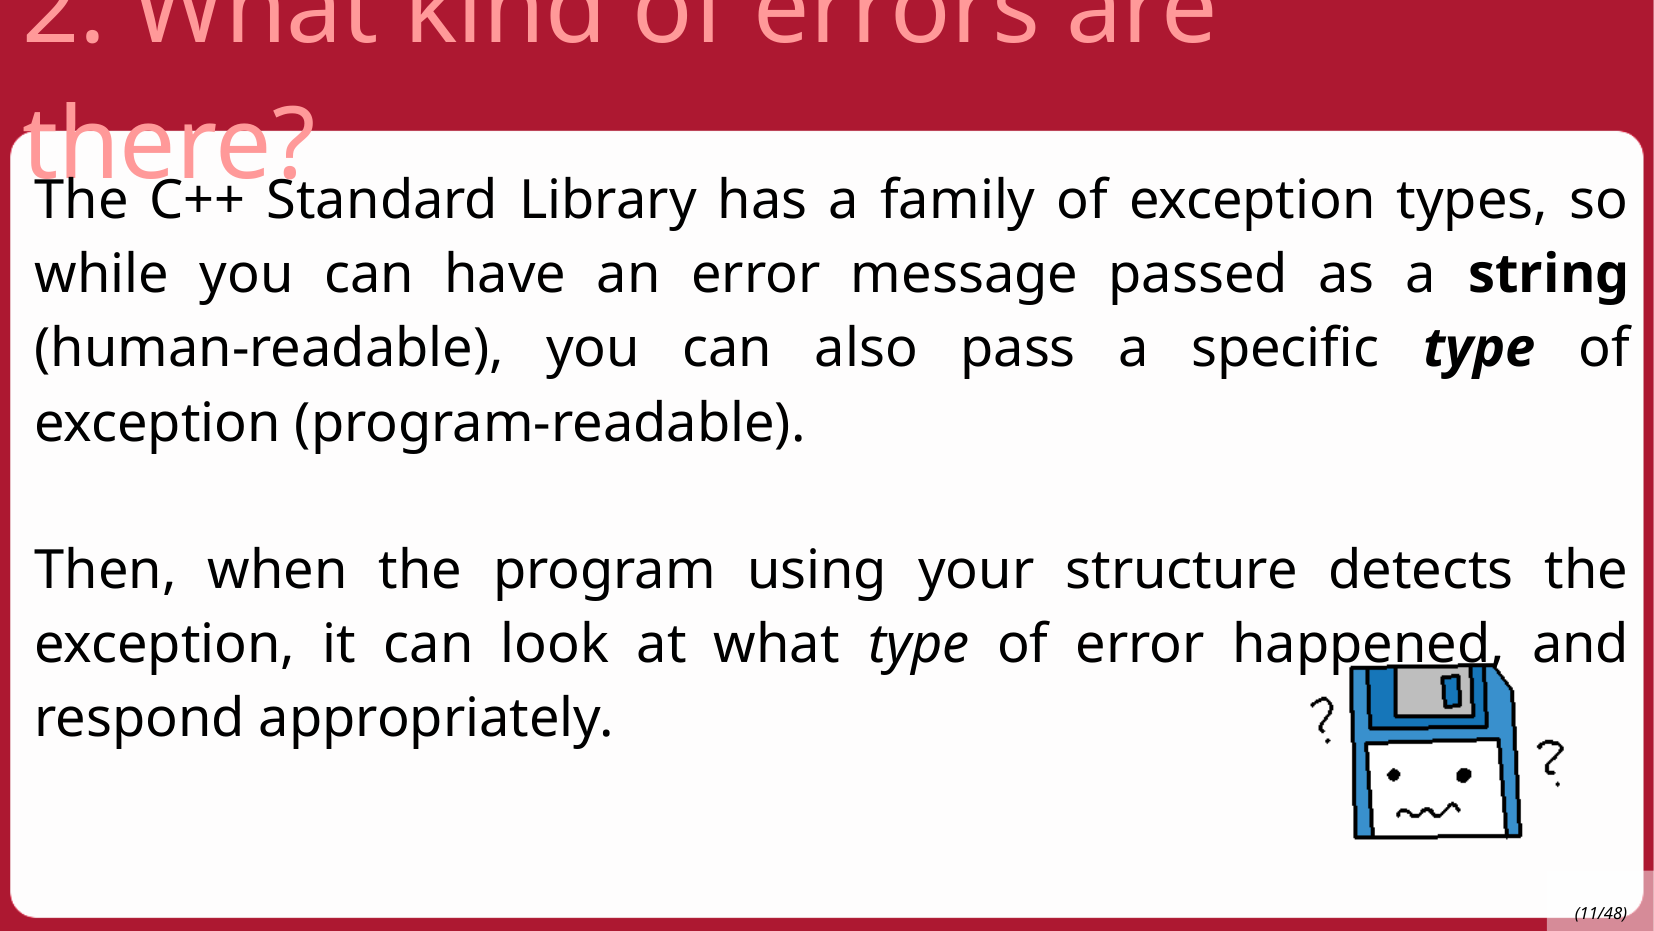

# 2. What kind of errors are there?
The C++ Standard Library has a family of exception types, so while you can have an error message passed as a string (human-readable), you can also pass a specific type of exception (program-readable).
Then, when the program using your structure detects the exception, it can look at what type of error happened, and respond appropriately.